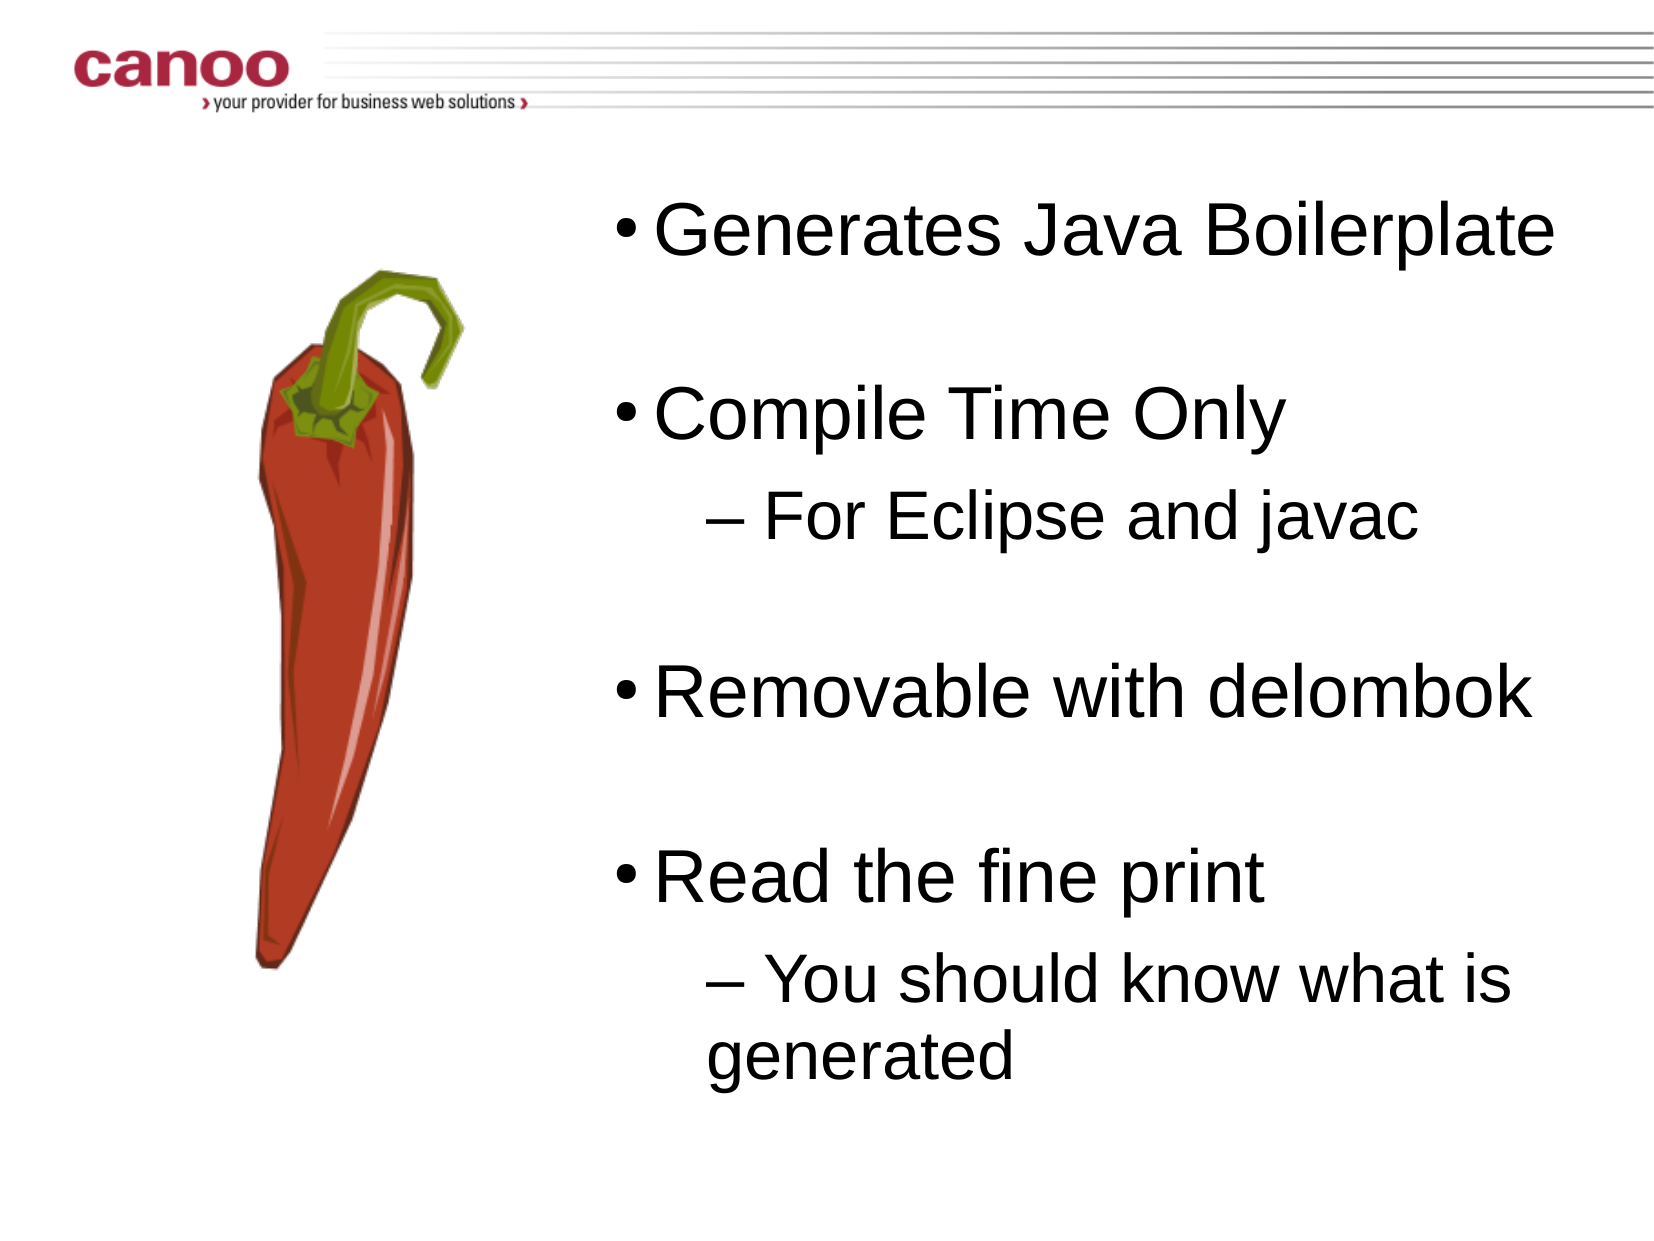

# Generates Java Boilerplate
Compile Time Only
– For Eclipse and javac
Removable with delombok
Read the fine print
– You should know what is generated